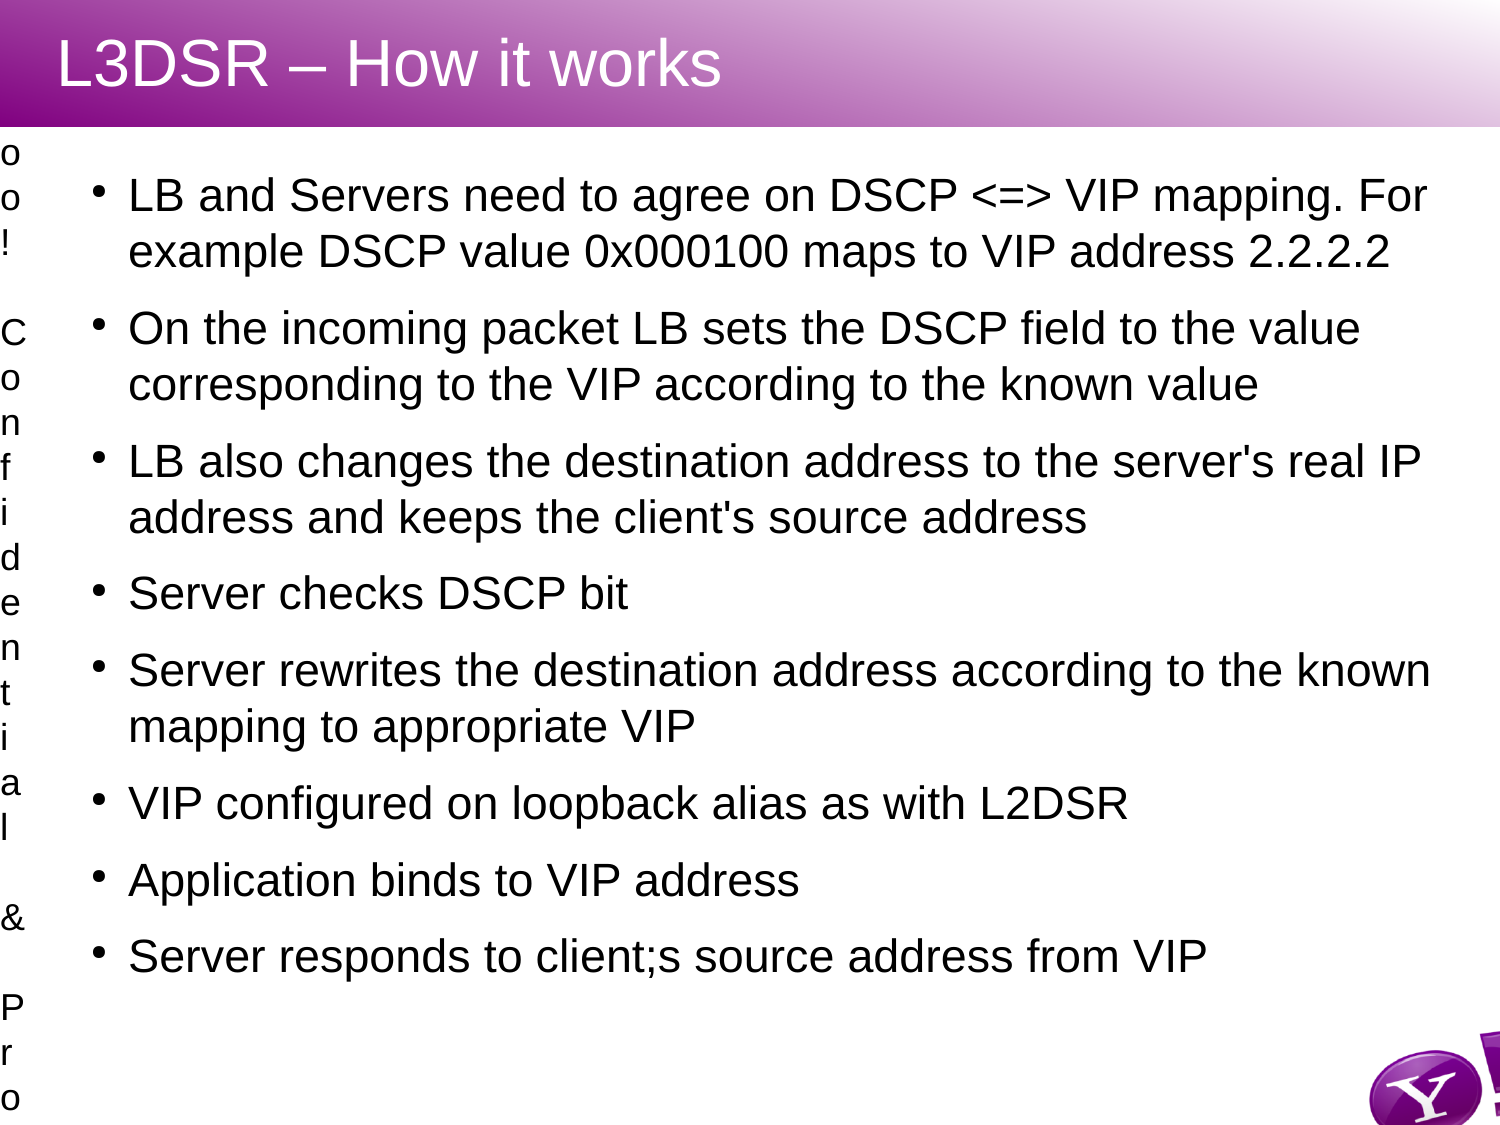

L3DSR – How it works
14
#
LB and Servers need to agree on DSCP <=> VIP mapping. For example DSCP value 0x000100 maps to VIP address 2.2.2.2
On the incoming packet LB sets the DSCP field to the value corresponding to the VIP according to the known value
LB also changes the destination address to the server's real IP address and keeps the client's source address
Server checks DSCP bit
Server rewrites the destination address according to the known mapping to appropriate VIP
VIP configured on loopback alias as with L2DSR
Application binds to VIP address
Server responds to client;s source address from VIP